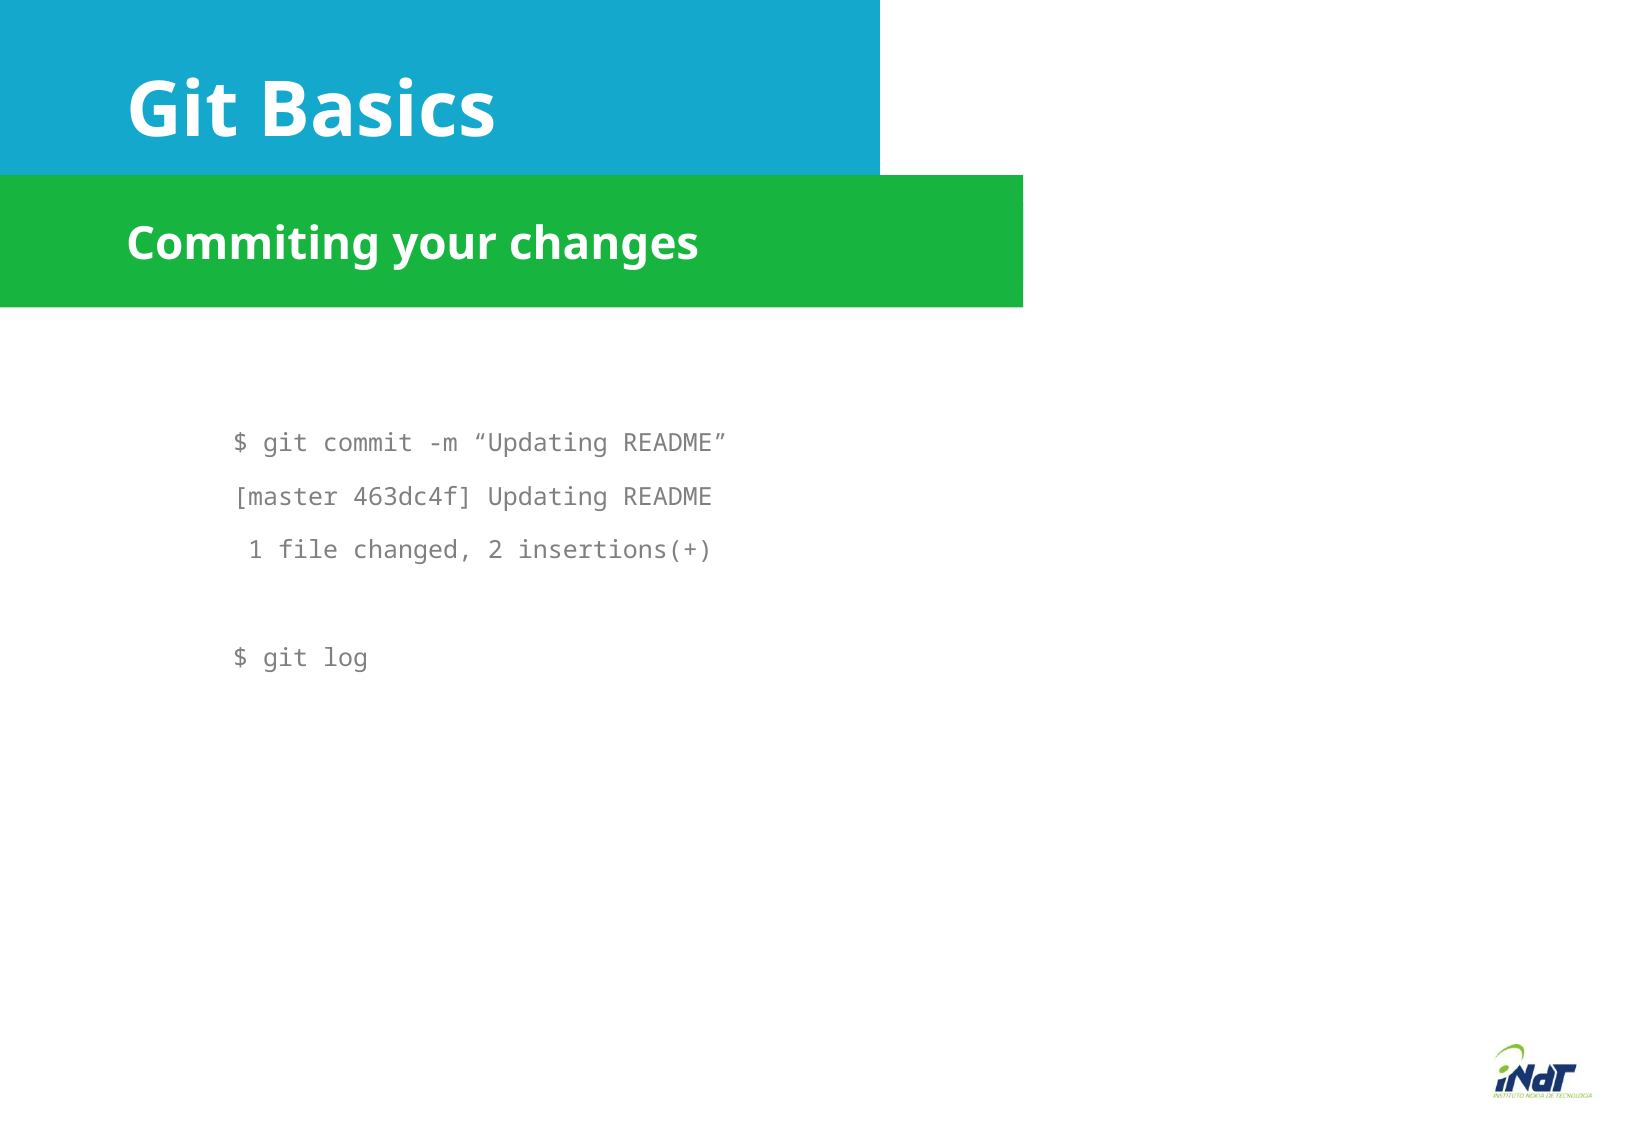

# Git Basics
Commiting your changes
$ git commit -m “Updating README”
[master 463dc4f] Updating README
 1 file changed, 2 insertions(+)
$ git log